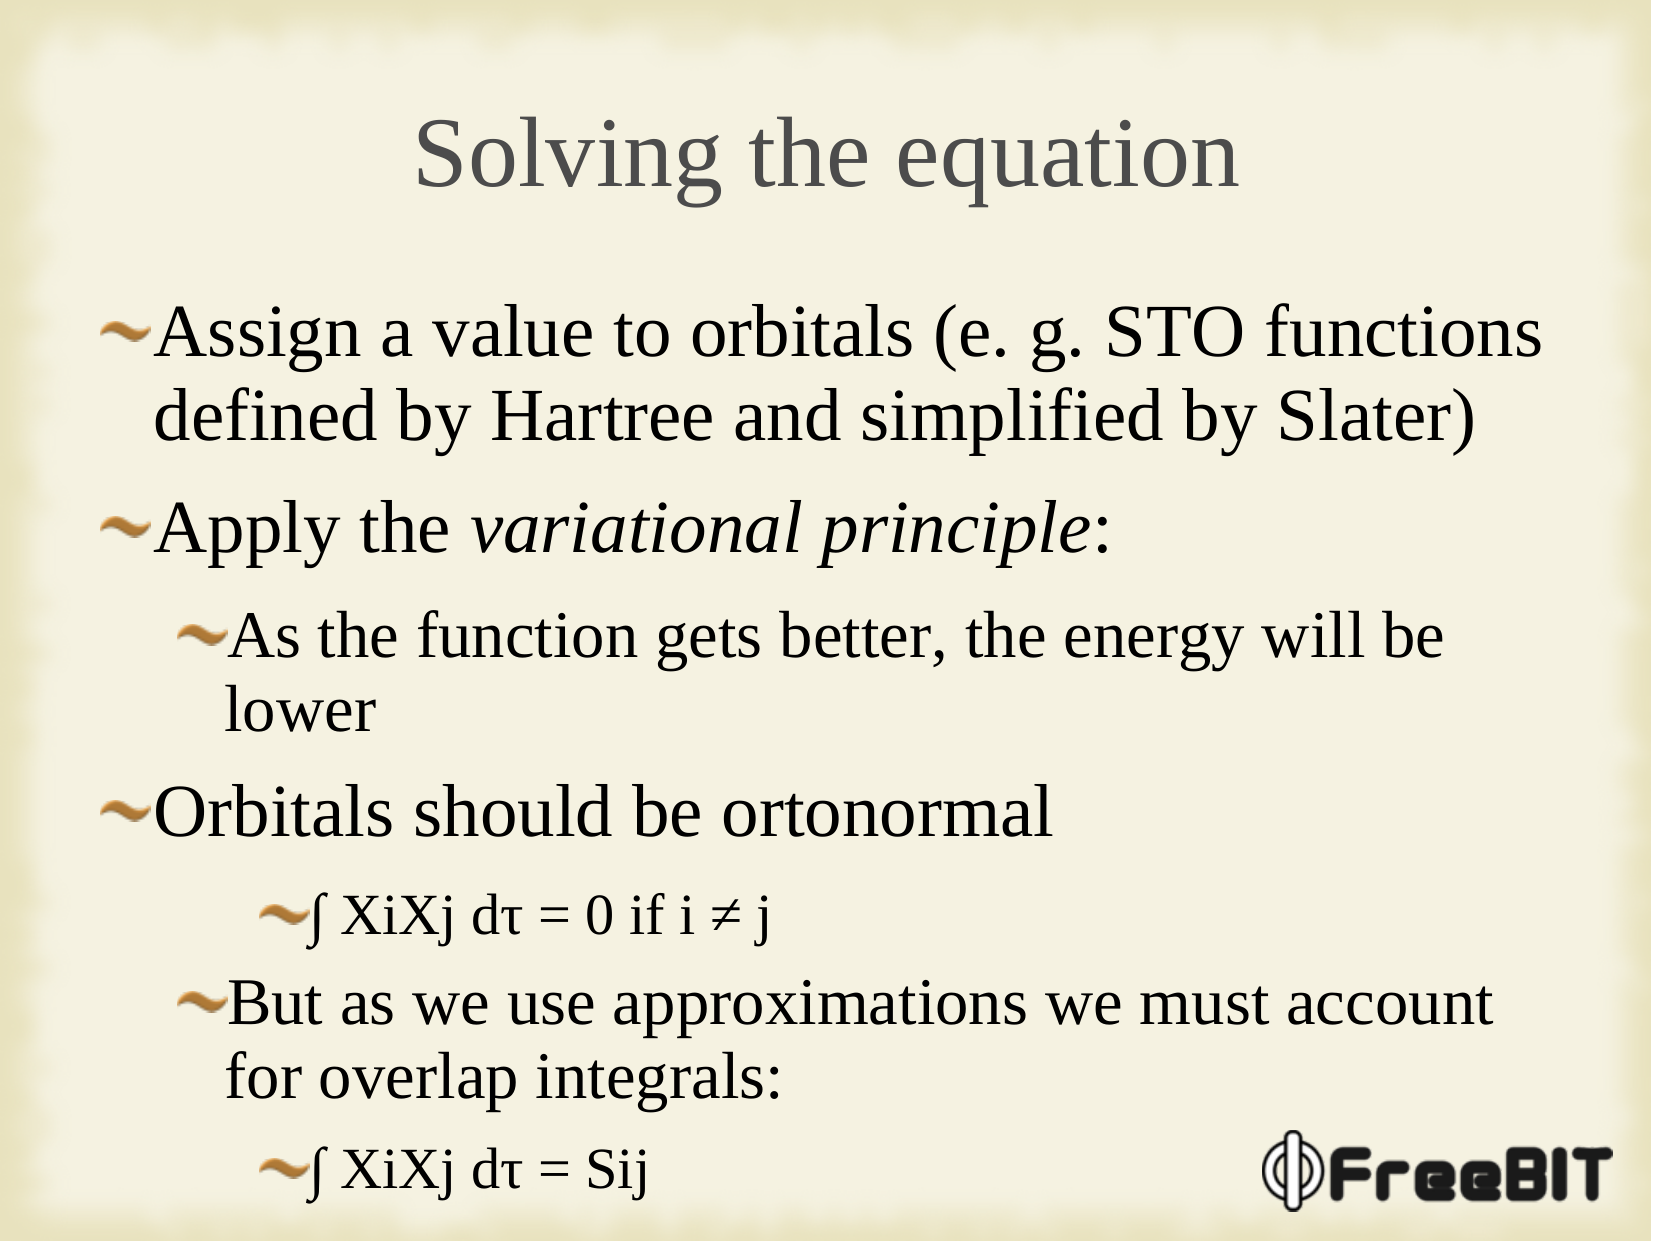

# Solving the equation
Assign a value to orbitals (e. g. STO functions defined by Hartree and simplified by Slater)
Apply the variational principle:
As the function gets better, the energy will be lower
Orbitals should be ortonormal
∫ ΧiΧj dτ = 0 if i ≠ j
But as we use approximations we must account for overlap integrals:
∫ ΧiΧj dτ = Sij